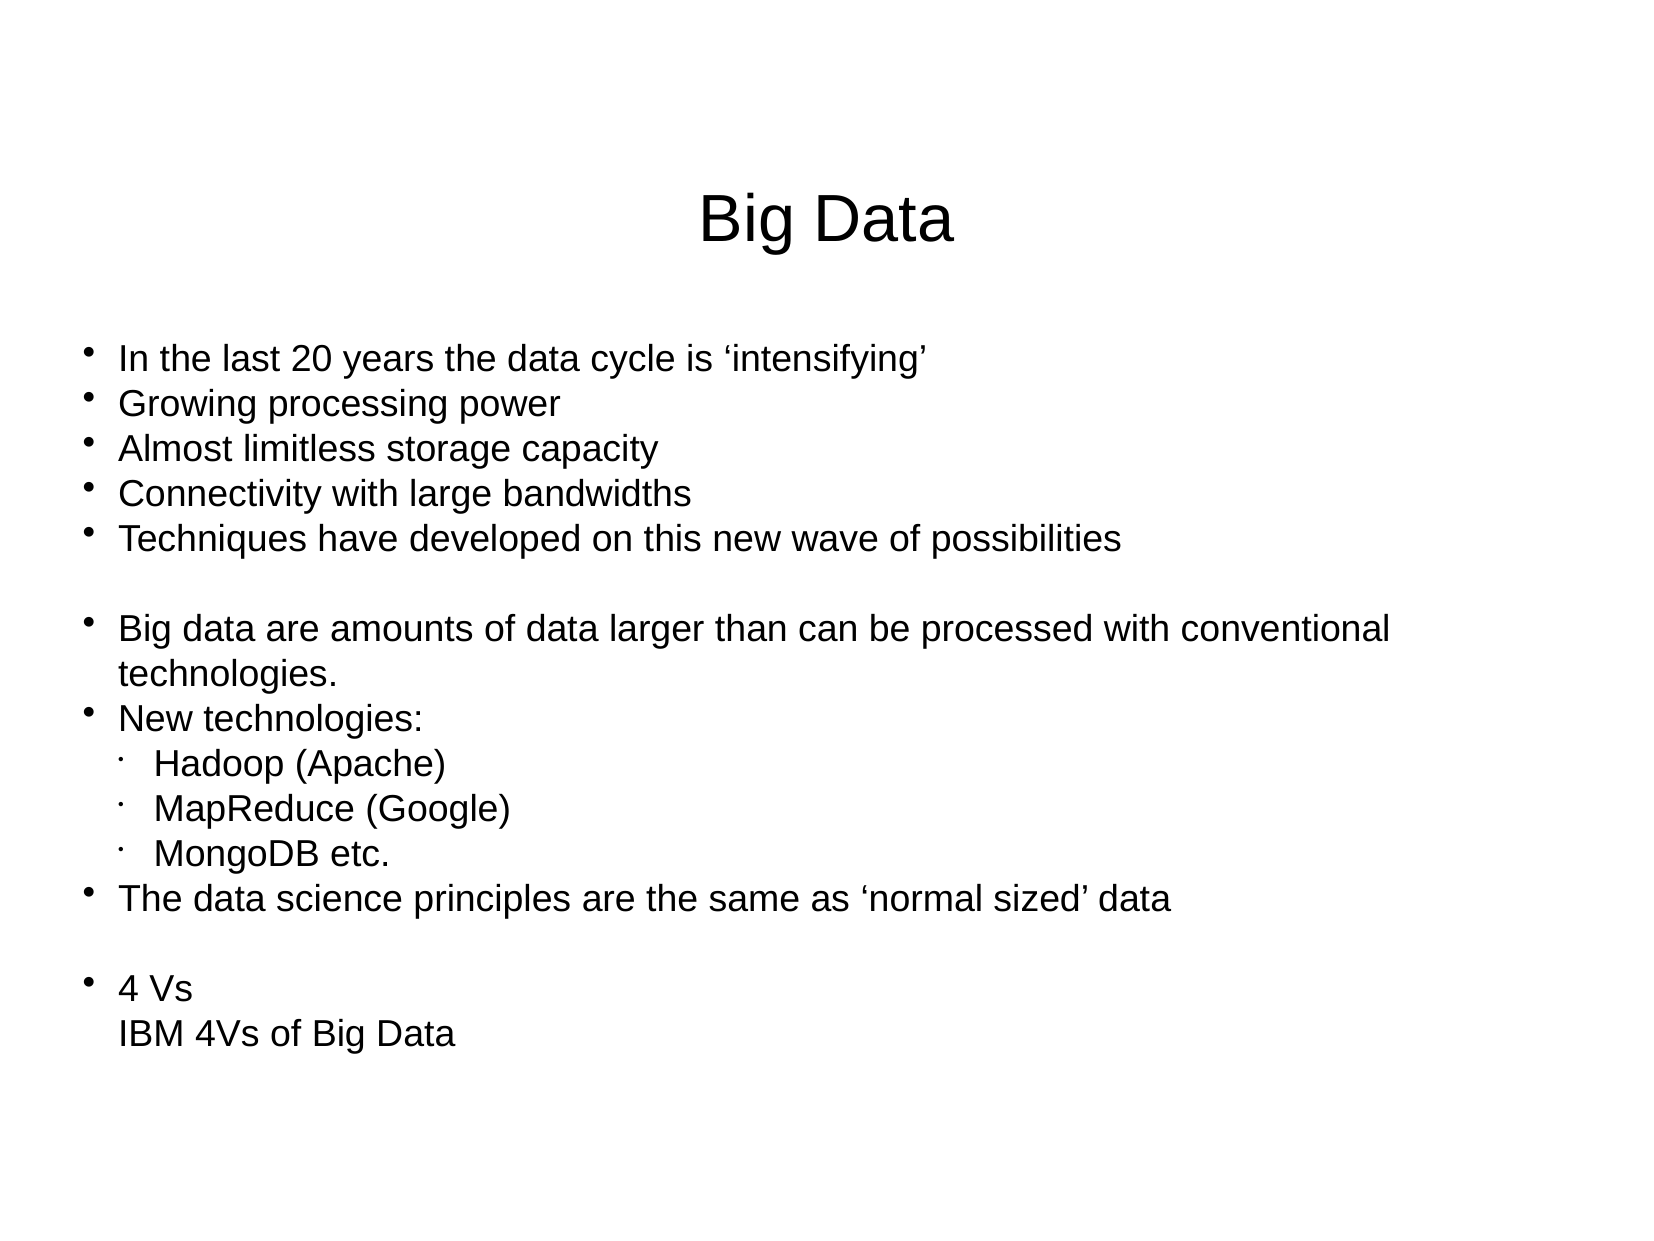

Big Data
In the last 20 years the data cycle is ‘intensifying’
Growing processing power
Almost limitless storage capacity
Connectivity with large bandwidths
Techniques have developed on this new wave of possibilities
Big data are amounts of data larger than can be processed with conventional technologies.
New technologies:
Hadoop (Apache)
MapReduce (Google)
MongoDB etc.
The data science principles are the same as ‘normal sized’ data
4 Vs
IBM 4Vs of Big Data